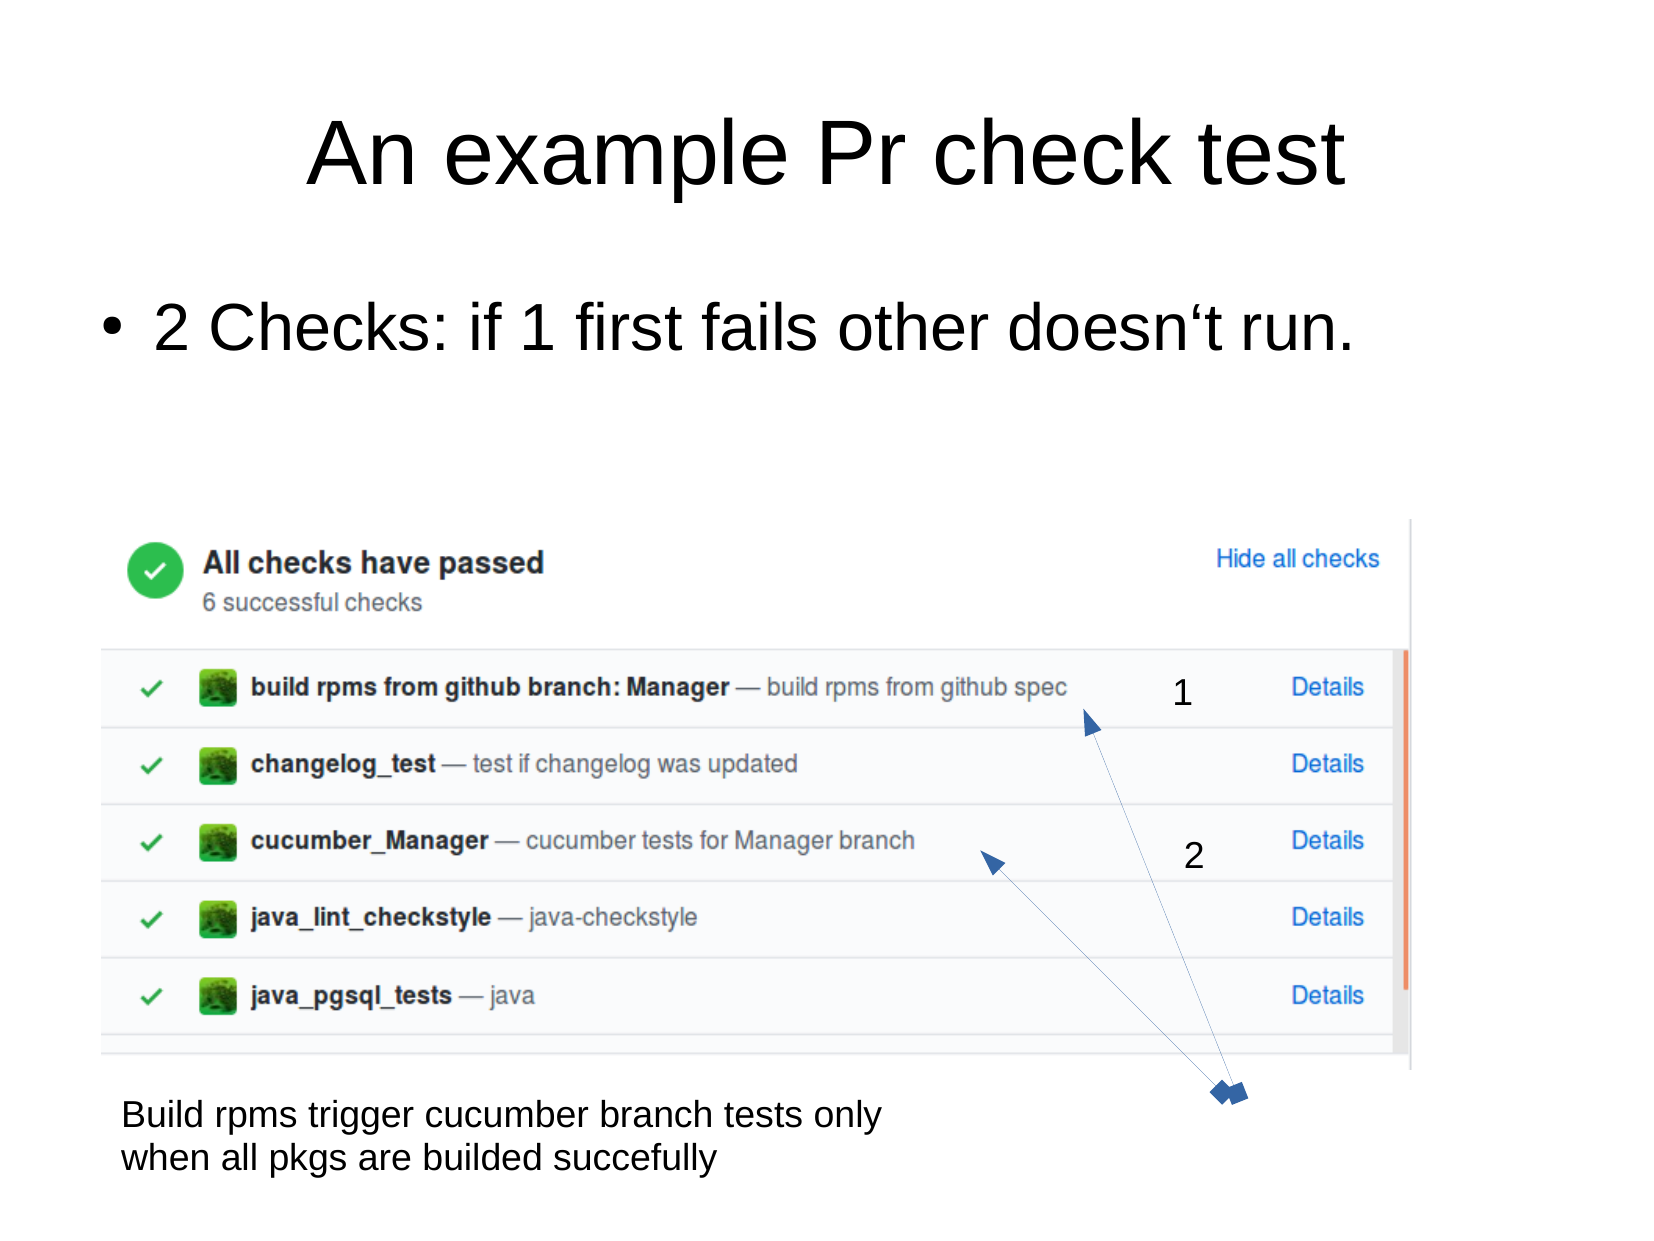

# An example Pr check test
2 Checks: if 1 first fails other doesn‘t run.
1
2
Build rpms trigger cucumber branch tests only when all pkgs are builded succefully